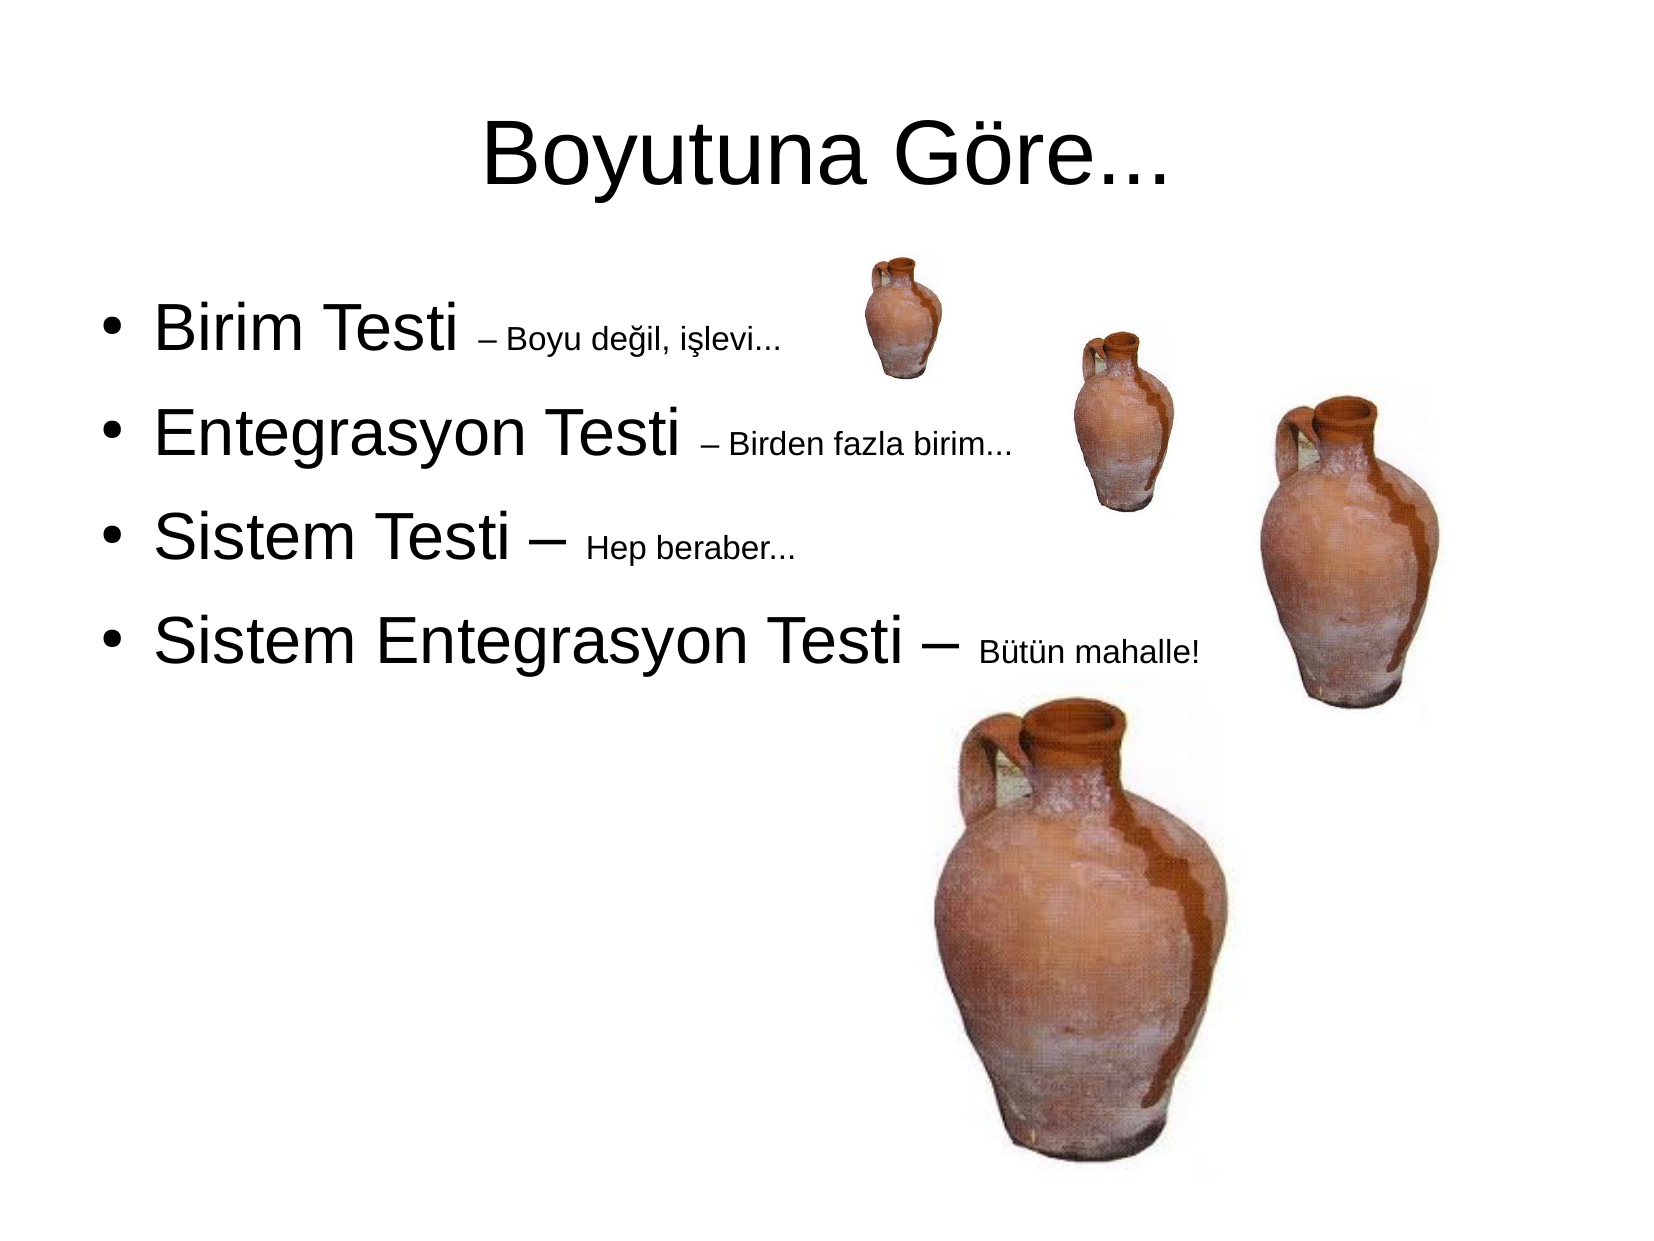

# Boyutuna Göre...
Birim Testi – Boyu değil, işlevi...
Entegrasyon Testi – Birden fazla birim...
Sistem Testi – Hep beraber...
Sistem Entegrasyon Testi – Bütün mahalle!